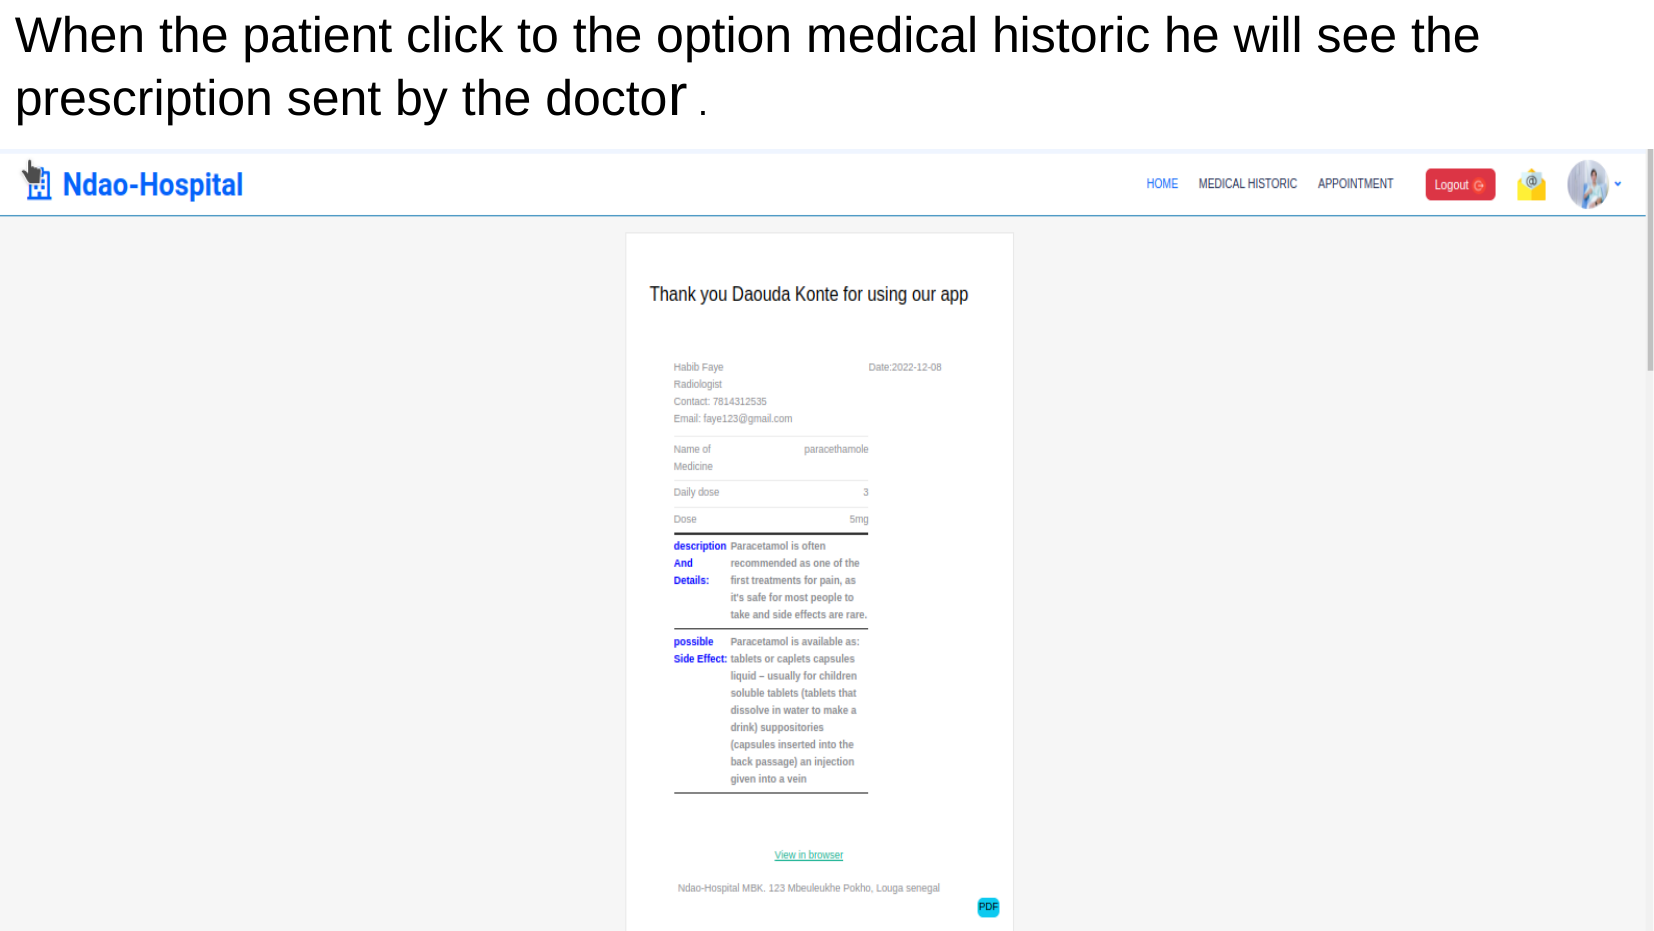

When the patient click to the option medical historic he will see the
prescription sent by the doctor .